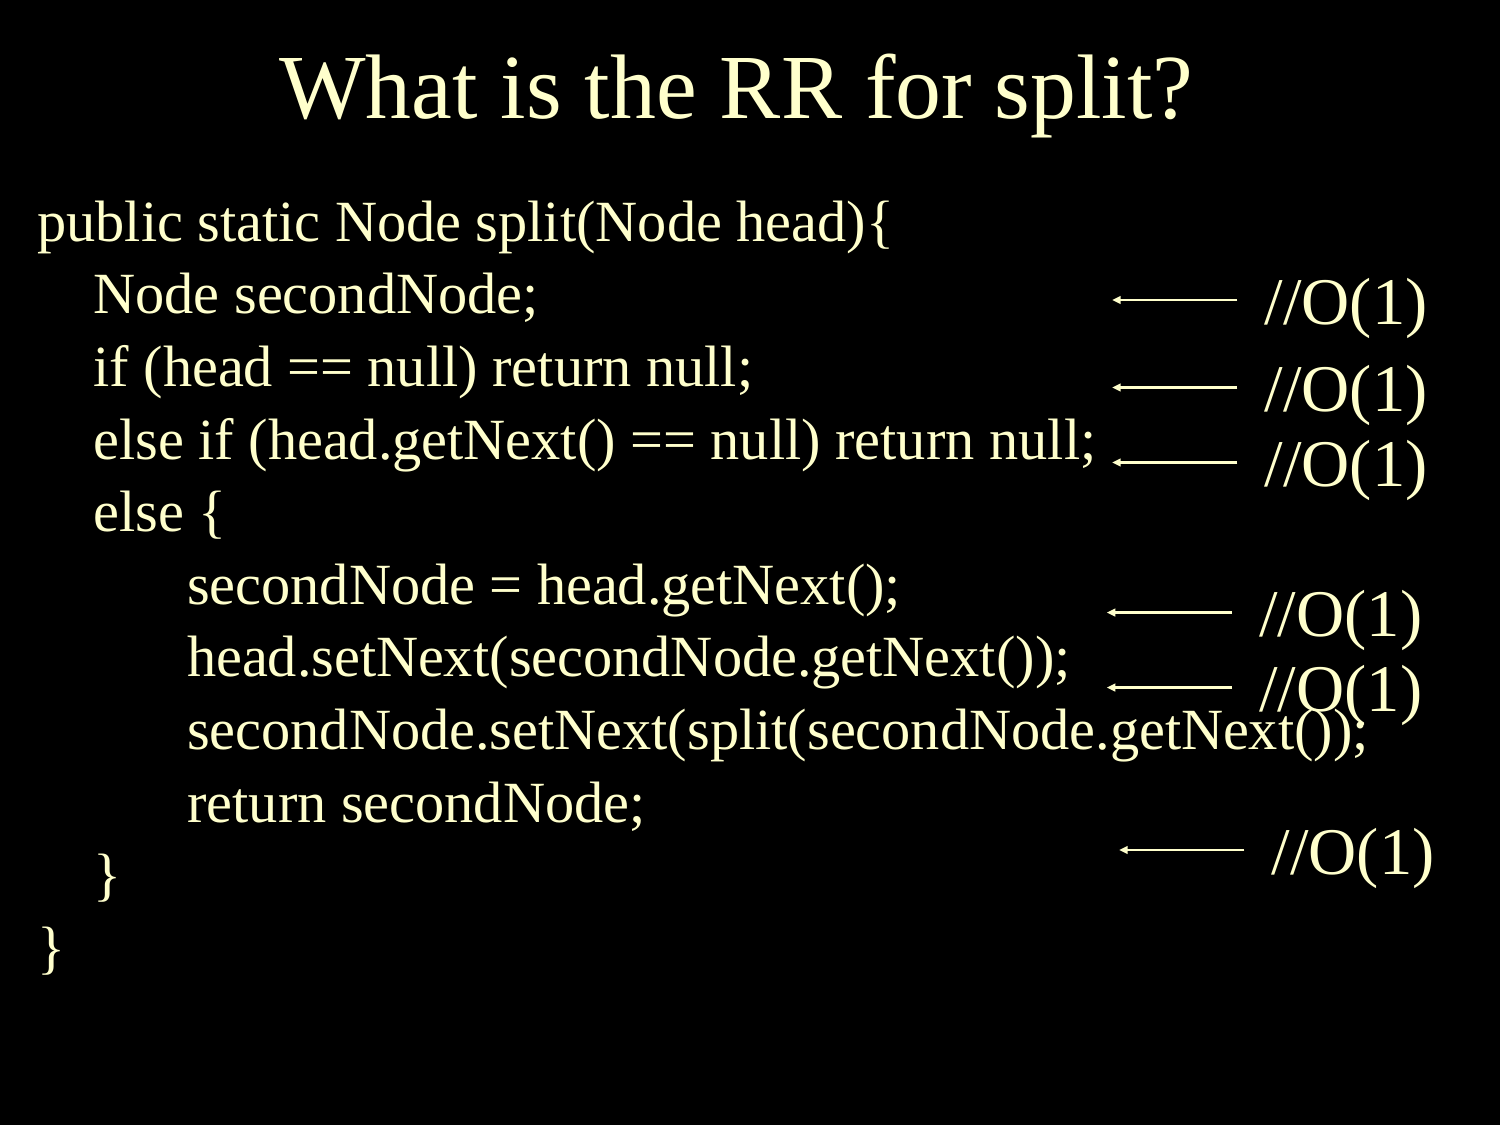

# What is the RR for split?
public static Node split(Node head){
	Node secondNode;
	if (head == null) return null;
	else if (head.getNext() == null) return null;
	else {
		secondNode = head.getNext();
		head.setNext(secondNode.getNext());
secondNode.setNext(split(secondNode.getNext());
		return secondNode;
	}
}
//O(1)
//O(1)
//O(1)
//O(1)
//O(1)
//O(1)